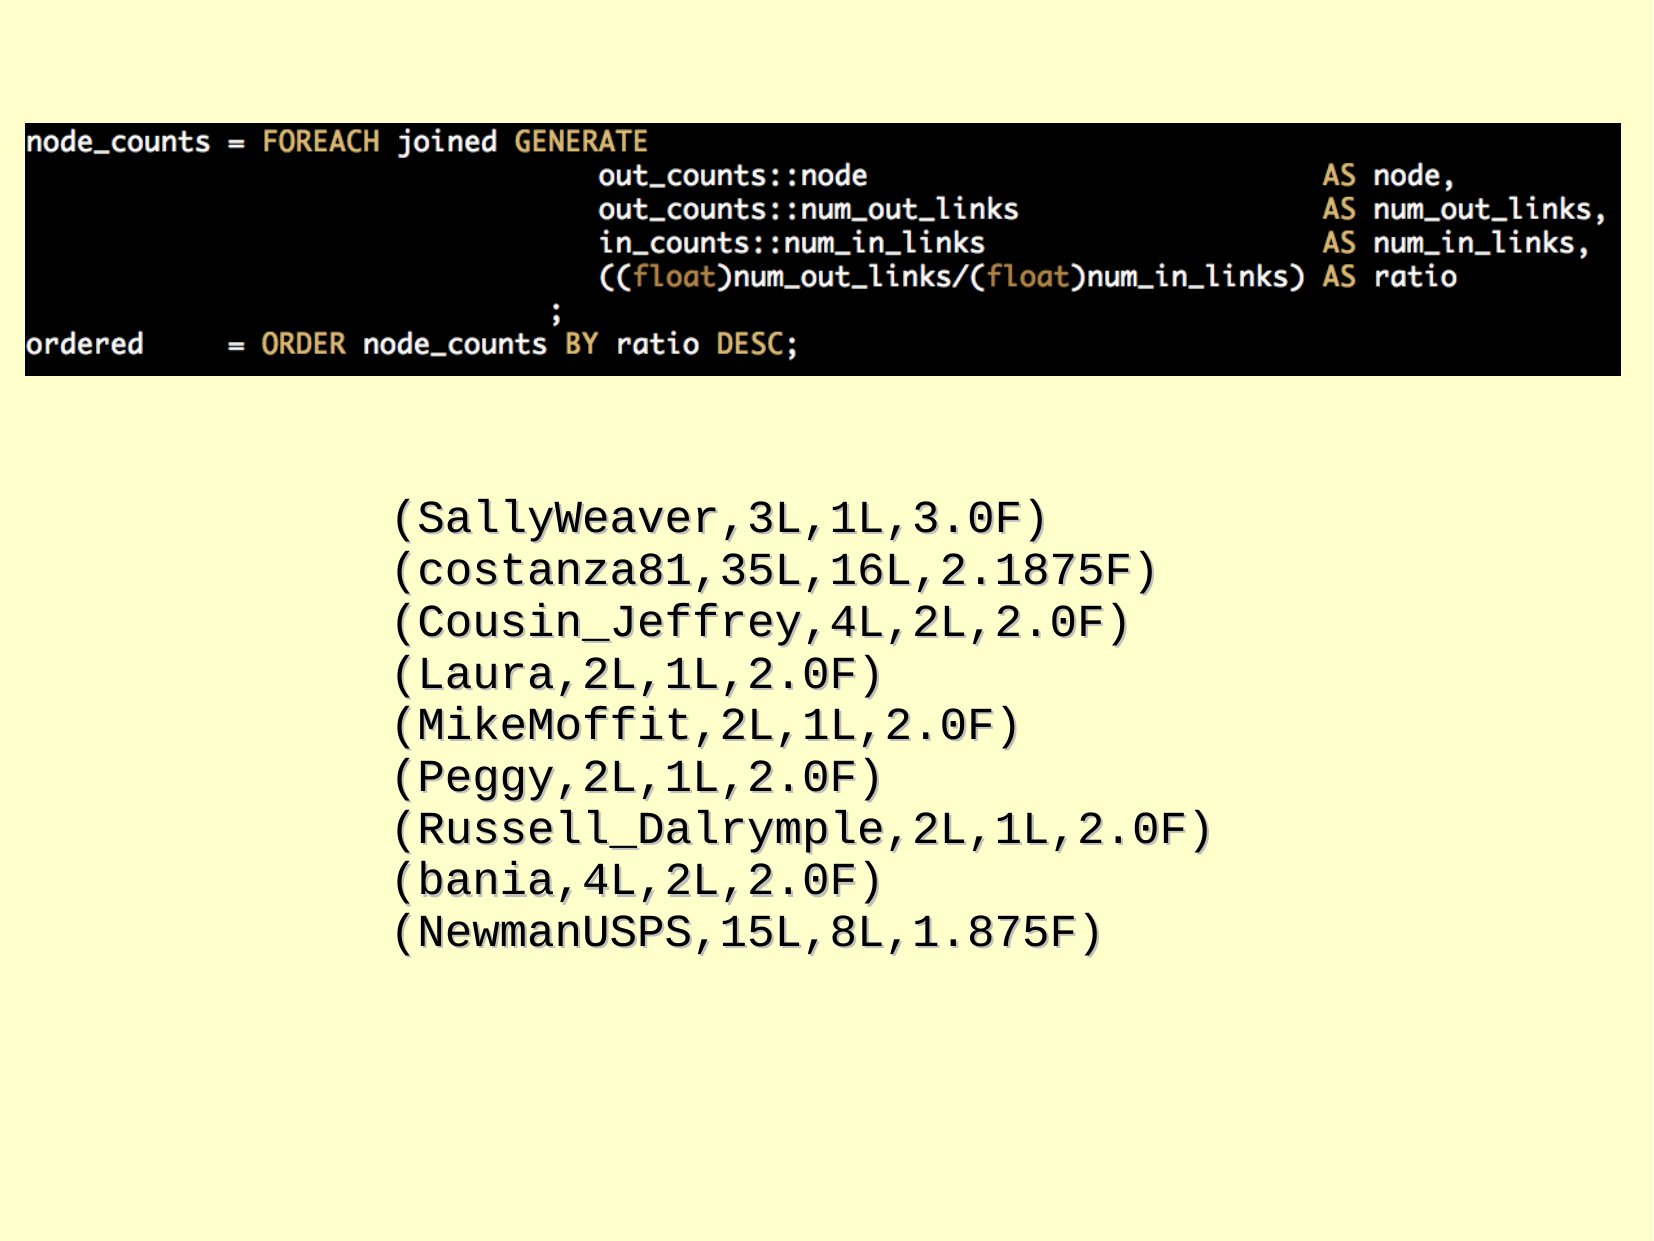

(SallyWeaver,3L,1L,3.0F)
(costanza81,35L,16L,2.1875F)
(Cousin_Jeffrey,4L,2L,2.0F)
(Laura,2L,1L,2.0F)
(MikeMoffit,2L,1L,2.0F)
(Peggy,2L,1L,2.0F)
(Russell_Dalrymple,2L,1L,2.0F)
(bania,4L,2L,2.0F)
(NewmanUSPS,15L,8L,1.875F)